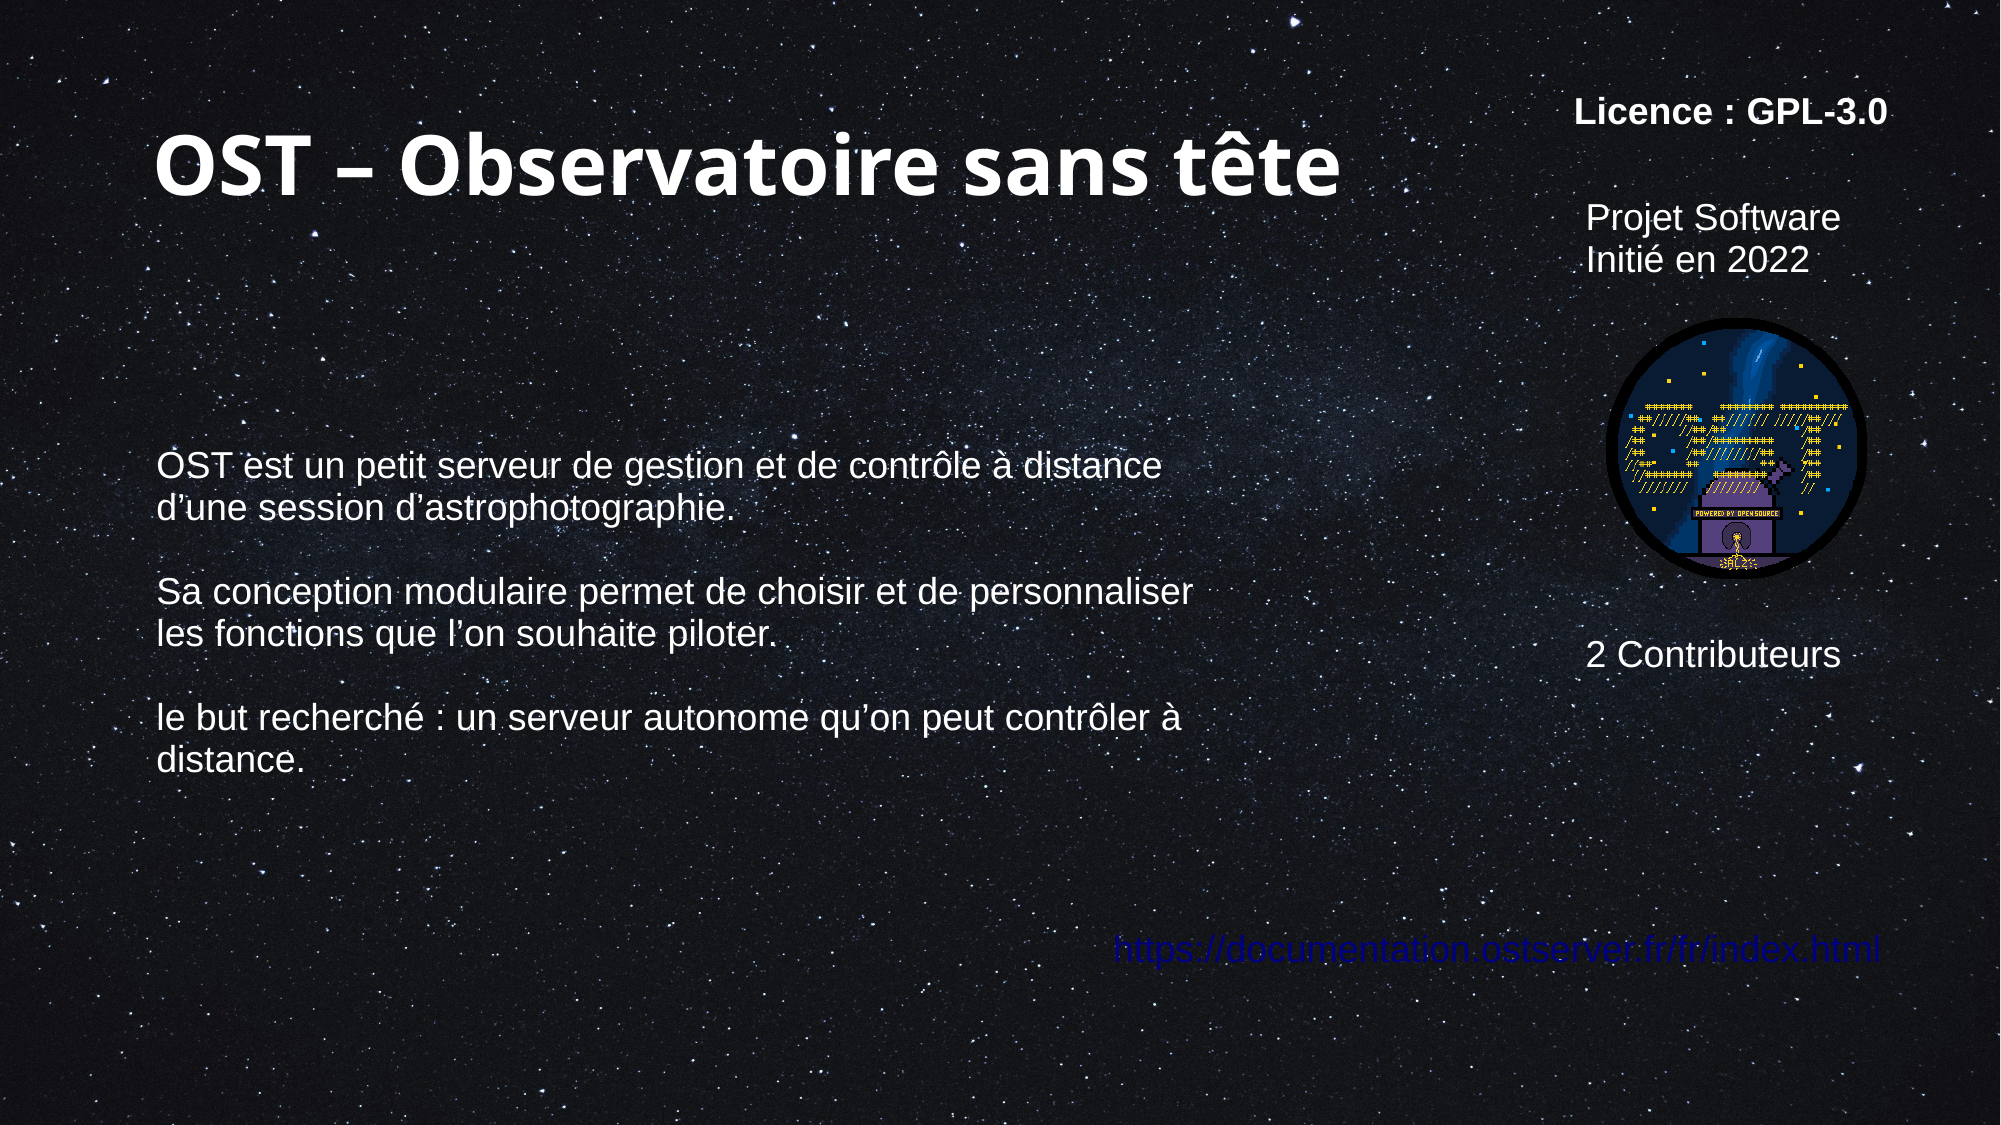

# OST – Observatoire sans tête
Licence : GPL-3.0
Projet Software
Initié en 2022
OST est un petit serveur de gestion et de contrôle à distance d’une session d’astrophotographie.
Sa conception modulaire permet de choisir et de personnaliser les fonctions que l’on souhaite piloter.
le but recherché : un serveur autonome qu’on peut contrôler à distance.
2 Contributeurs
https://documentation.ostserver.fr/fr/index.html